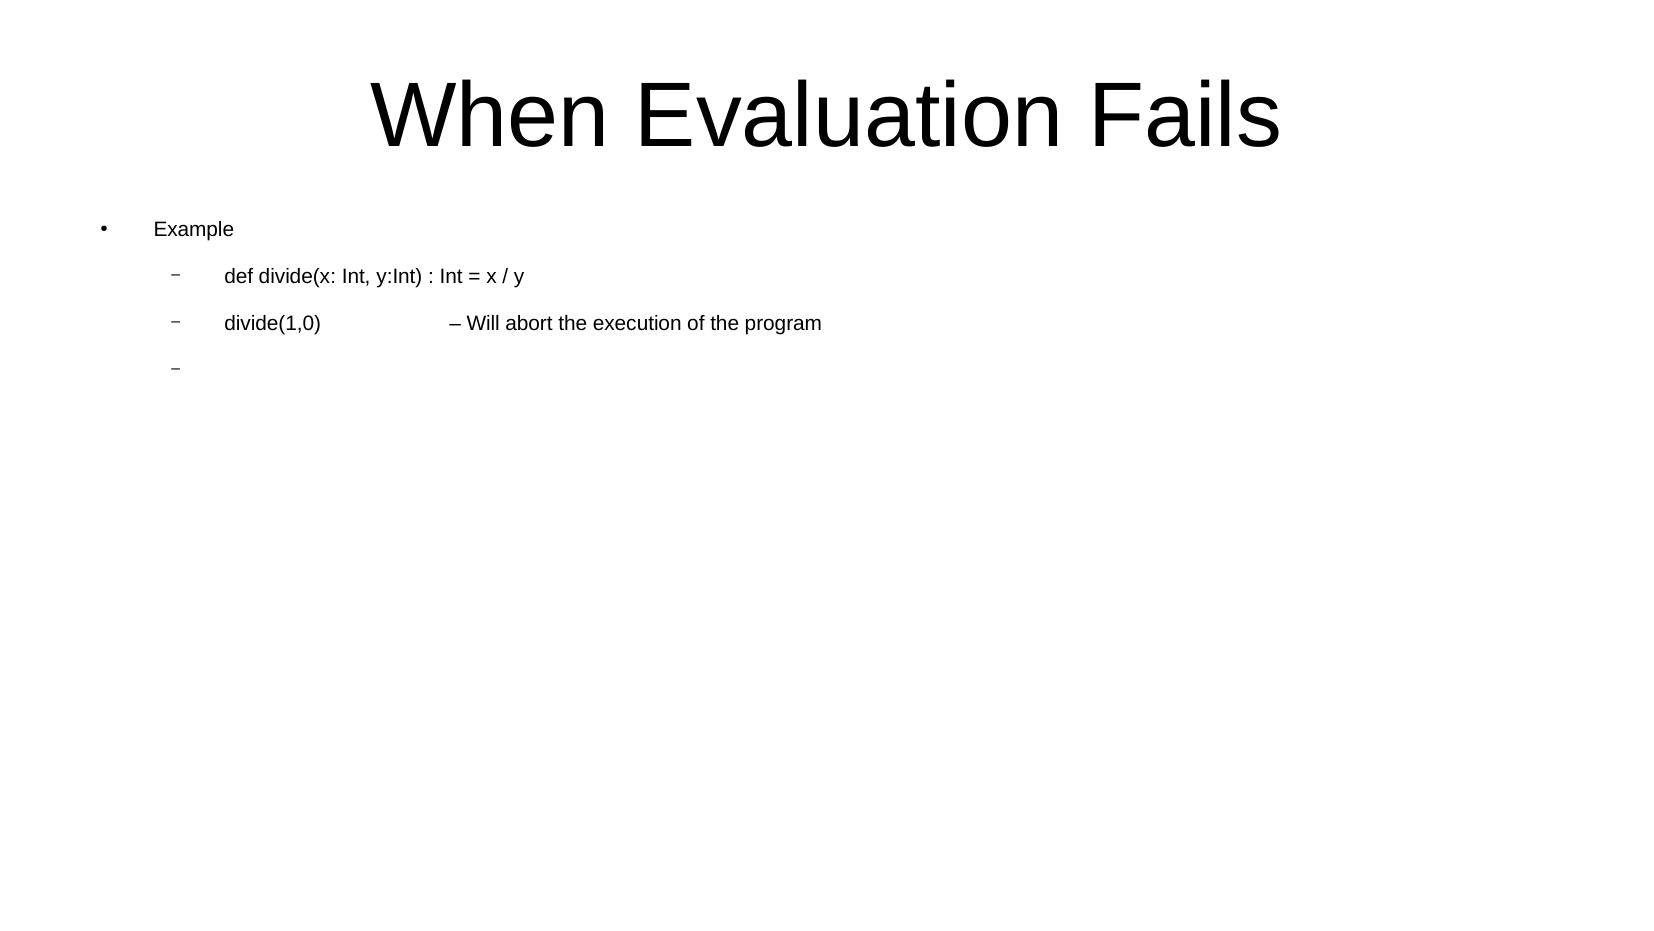

# When Evaluation Fails
Example
def divide(x: Int, y:Int) : Int = x / y
divide(1,0)		– Will abort the execution of the program